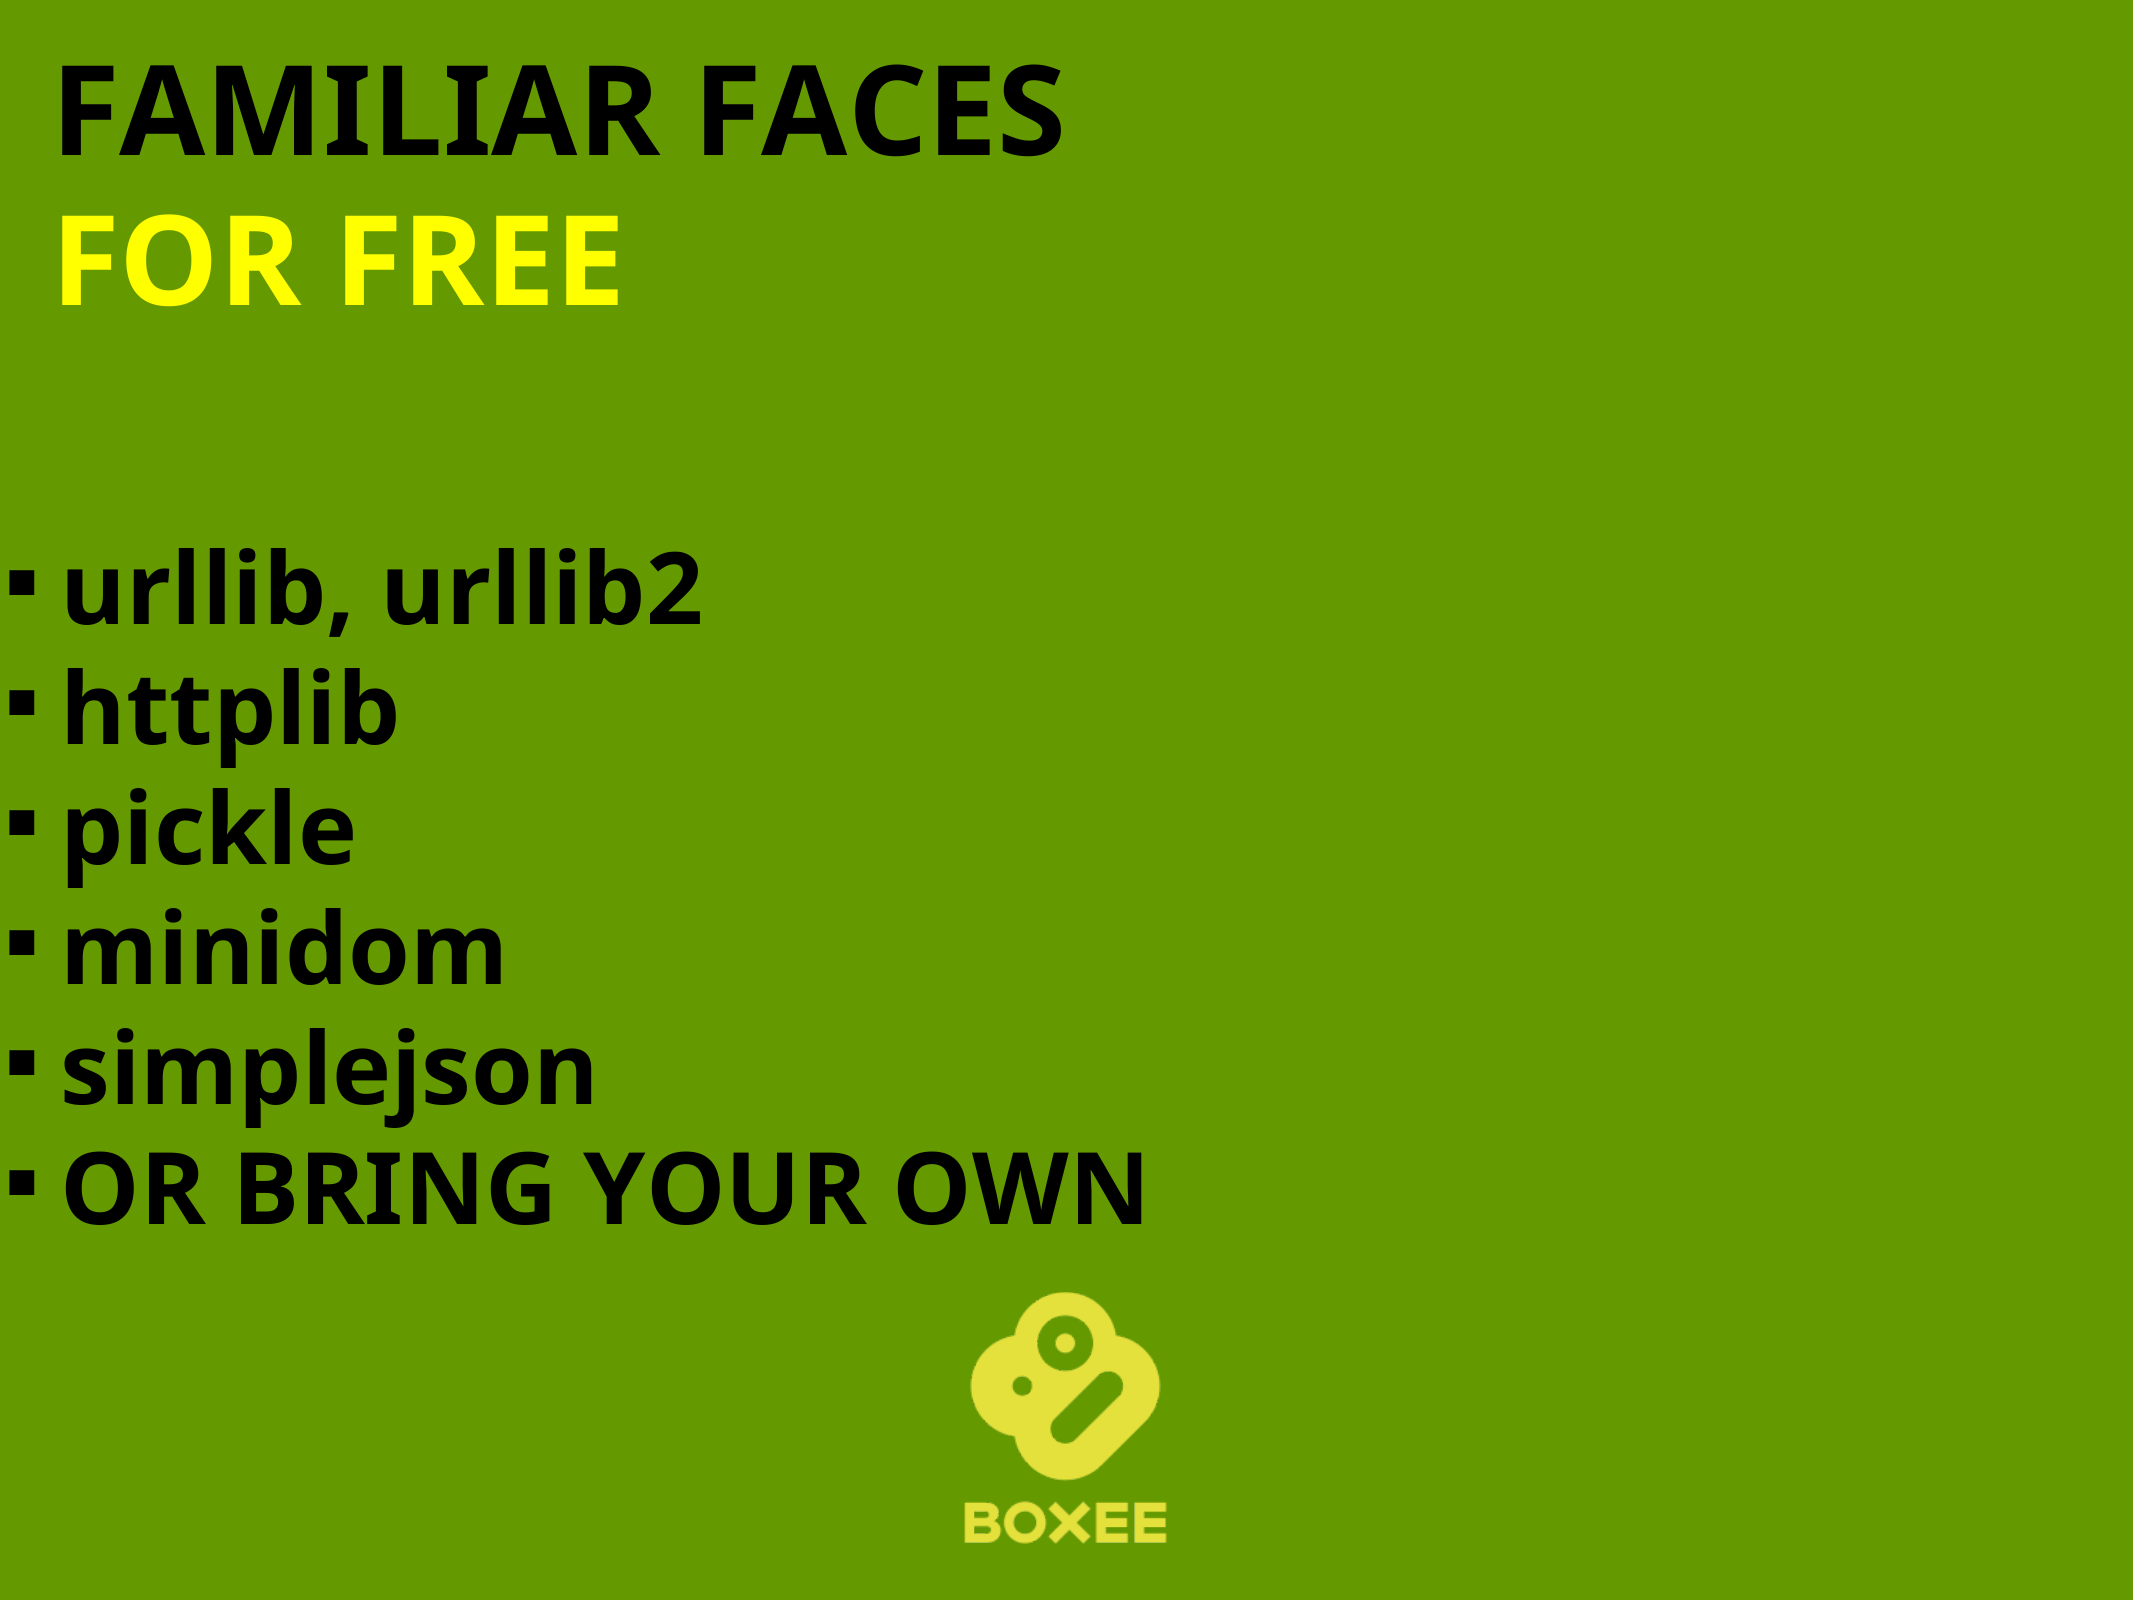

FAMILIAR FACES
FOR FREE
 urllib, urllib2
 httplib
 pickle
 minidom
 simplejson
 OR BRING YOUR OWN